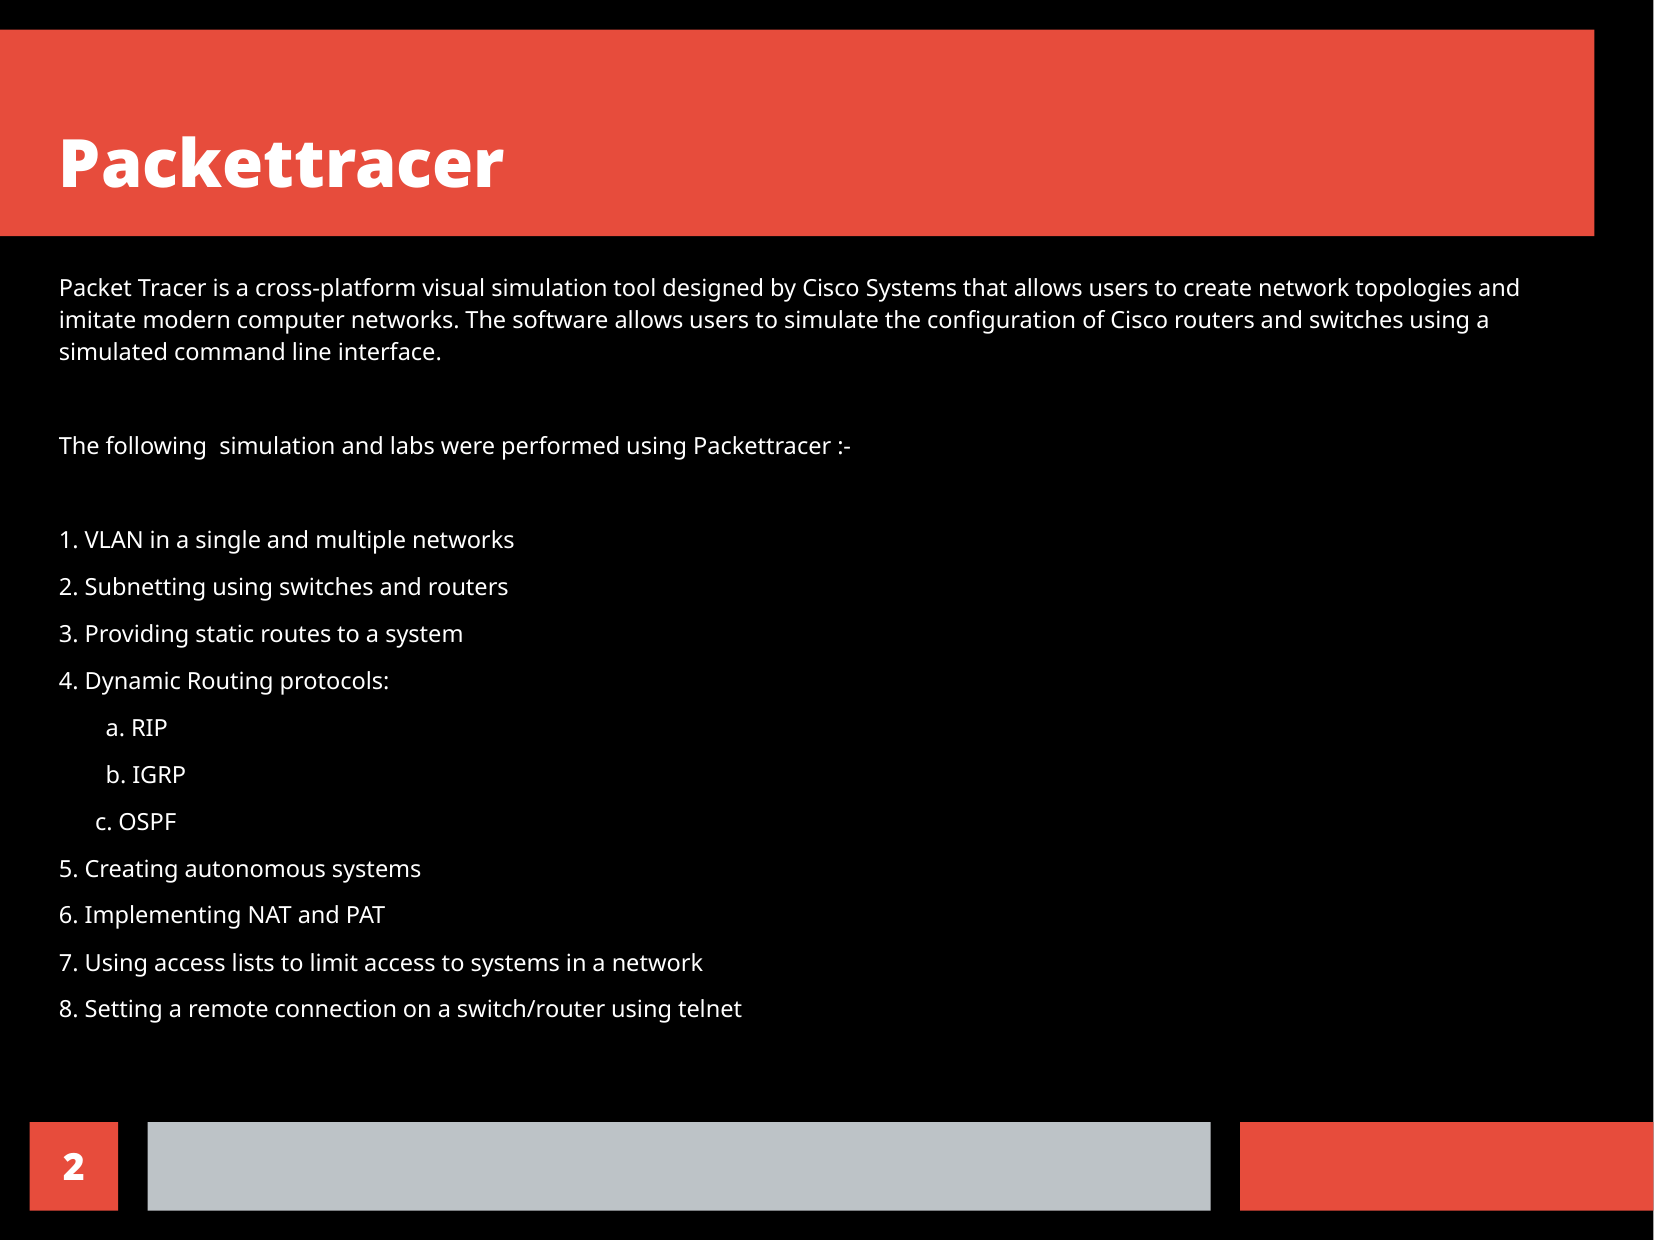

# Packettracer
Packet Tracer is a cross-platform visual simulation tool designed by Cisco Systems that allows users to create network topologies and imitate modern computer networks. The software allows users to simulate the configuration of Cisco routers and switches using a simulated command line interface.
The following simulation and labs were performed using Packettracer :-
1. VLAN in a single and multiple networks
2. Subnetting using switches and routers
3. Providing static routes to a system
4. Dynamic Routing protocols:
 	a. RIP
 	b. IGRP
 c. OSPF
5. Creating autonomous systems
6. Implementing NAT and PAT
7. Using access lists to limit access to systems in a network
8. Setting a remote connection on a switch/router using telnet
2